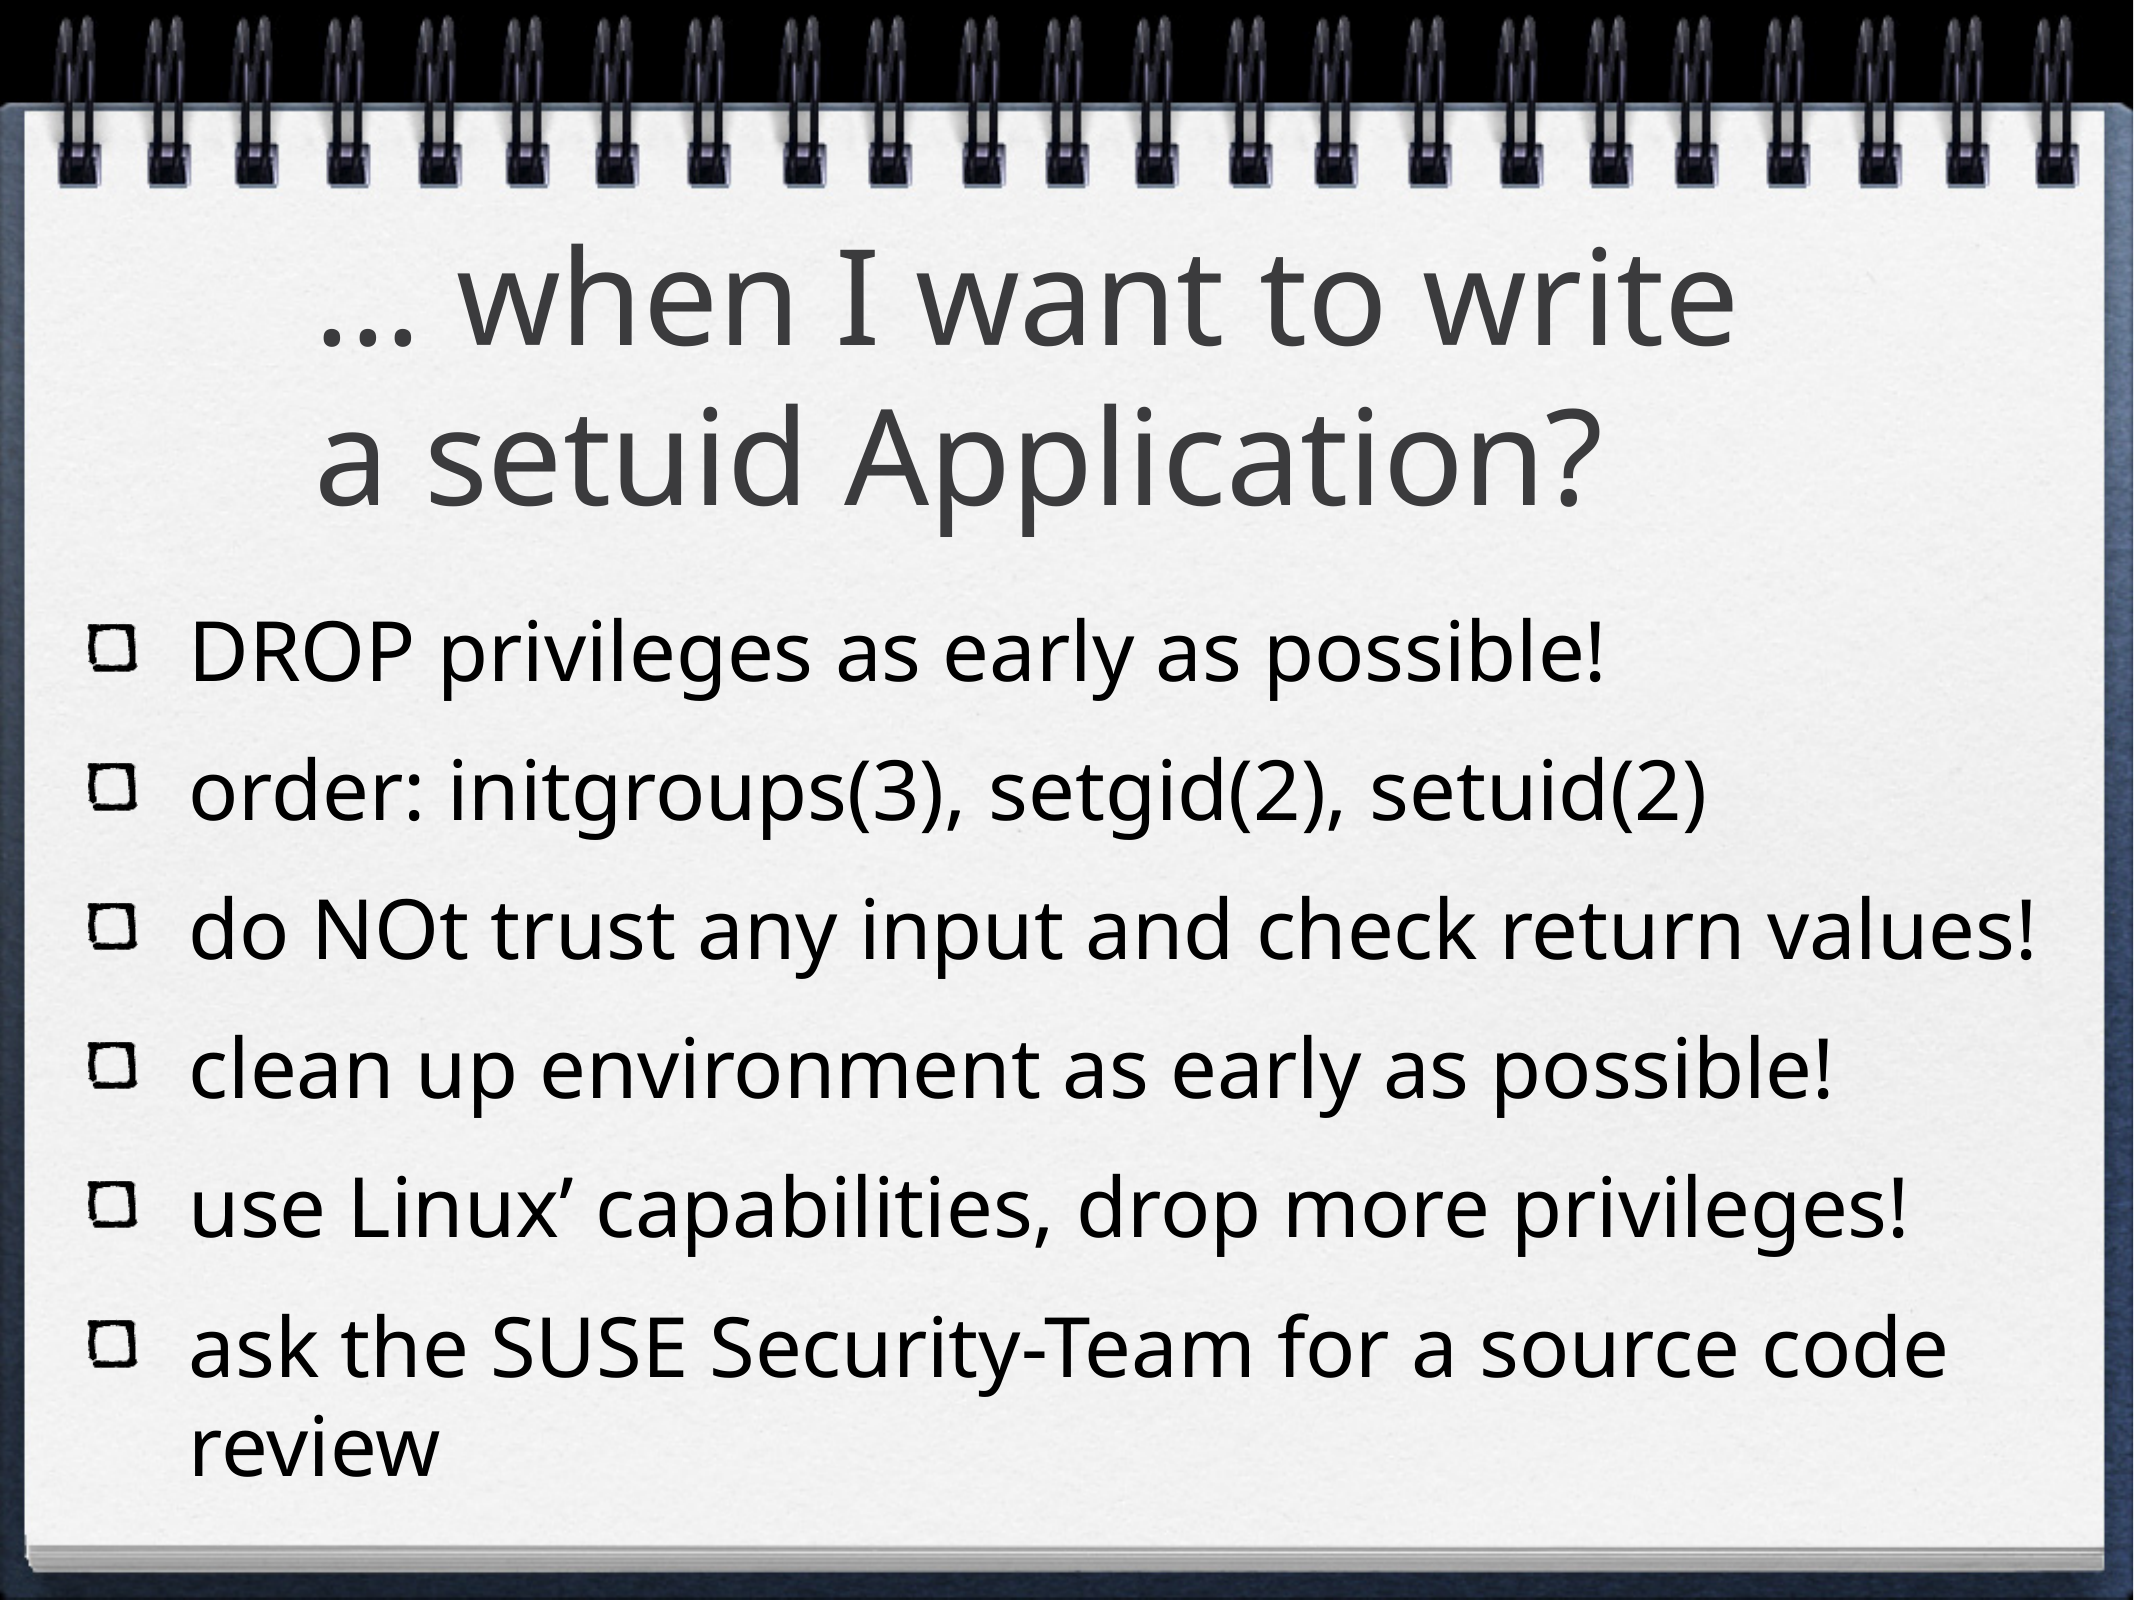

# ... when I want to write a setuid Application?
DROP privileges as early as possible!
order: initgroups(3), setgid(2), setuid(2)
do NOt trust any input and check return values!
clean up environment as early as possible!
use Linux’ capabilities, drop more privileges!
ask the SUSE Security-Team for a source code review